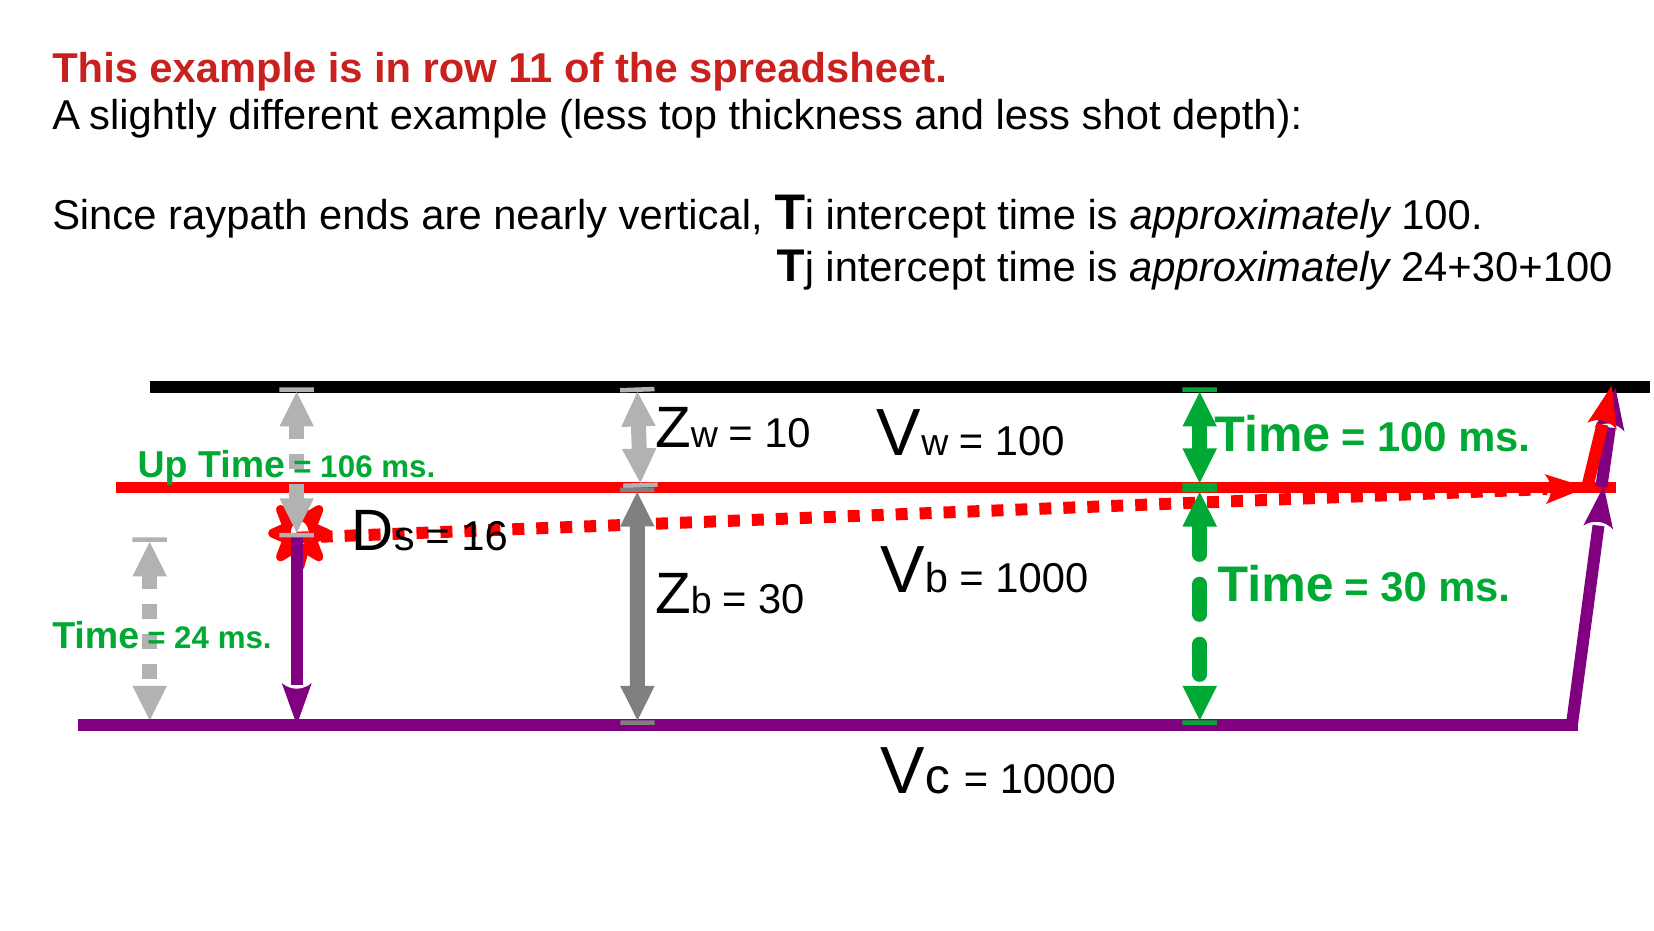

This example is in row 11 of the spreadsheet.
A slightly different example (less top thickness and less shot depth):
Since raypath ends are nearly vertical, Ti intercept time is approximately 100.
 Tj intercept time is approximately 24+30+100
Zw = 10
Vw = 100
Time = 100 ms.
Up Time = 106 ms.
Ds = 16
Vb = 1000
Time = 30 ms.
Zb = 30
Time = 24 ms.
Vc = 10000